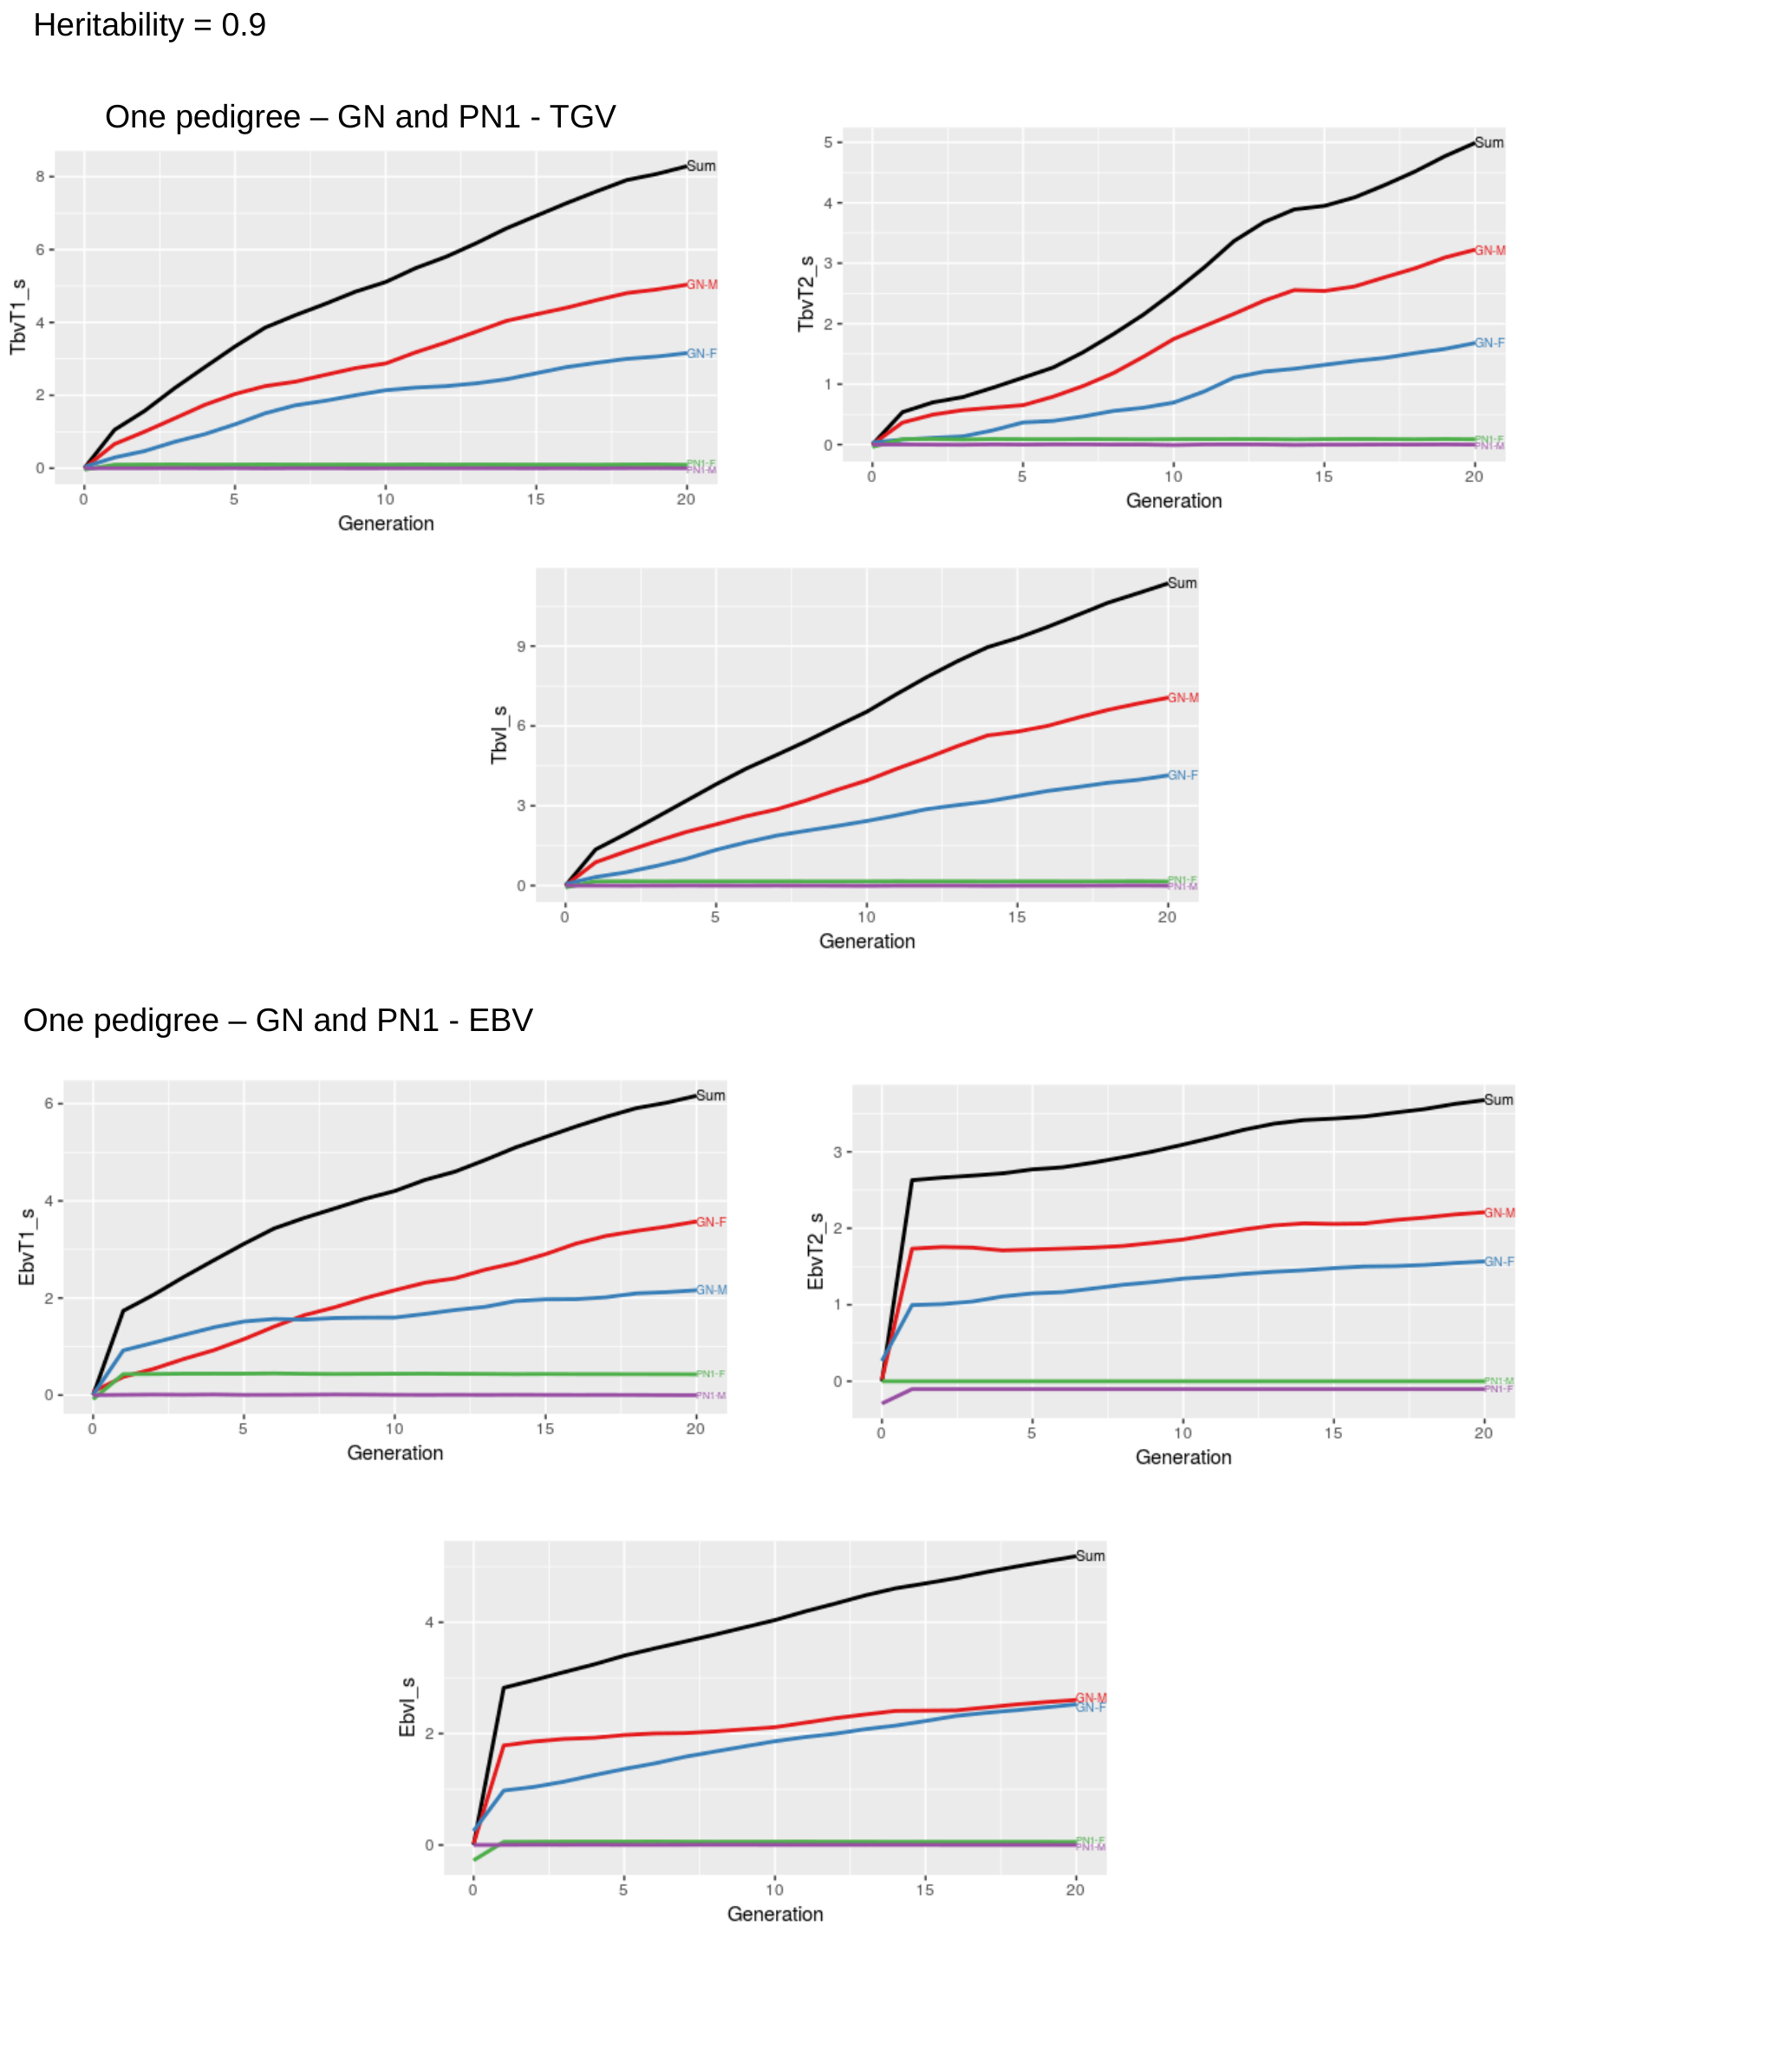

Heritability = 0.9
One pedigree – GN and PN1 - TGV
One pedigree – GN and PN1 - EBV